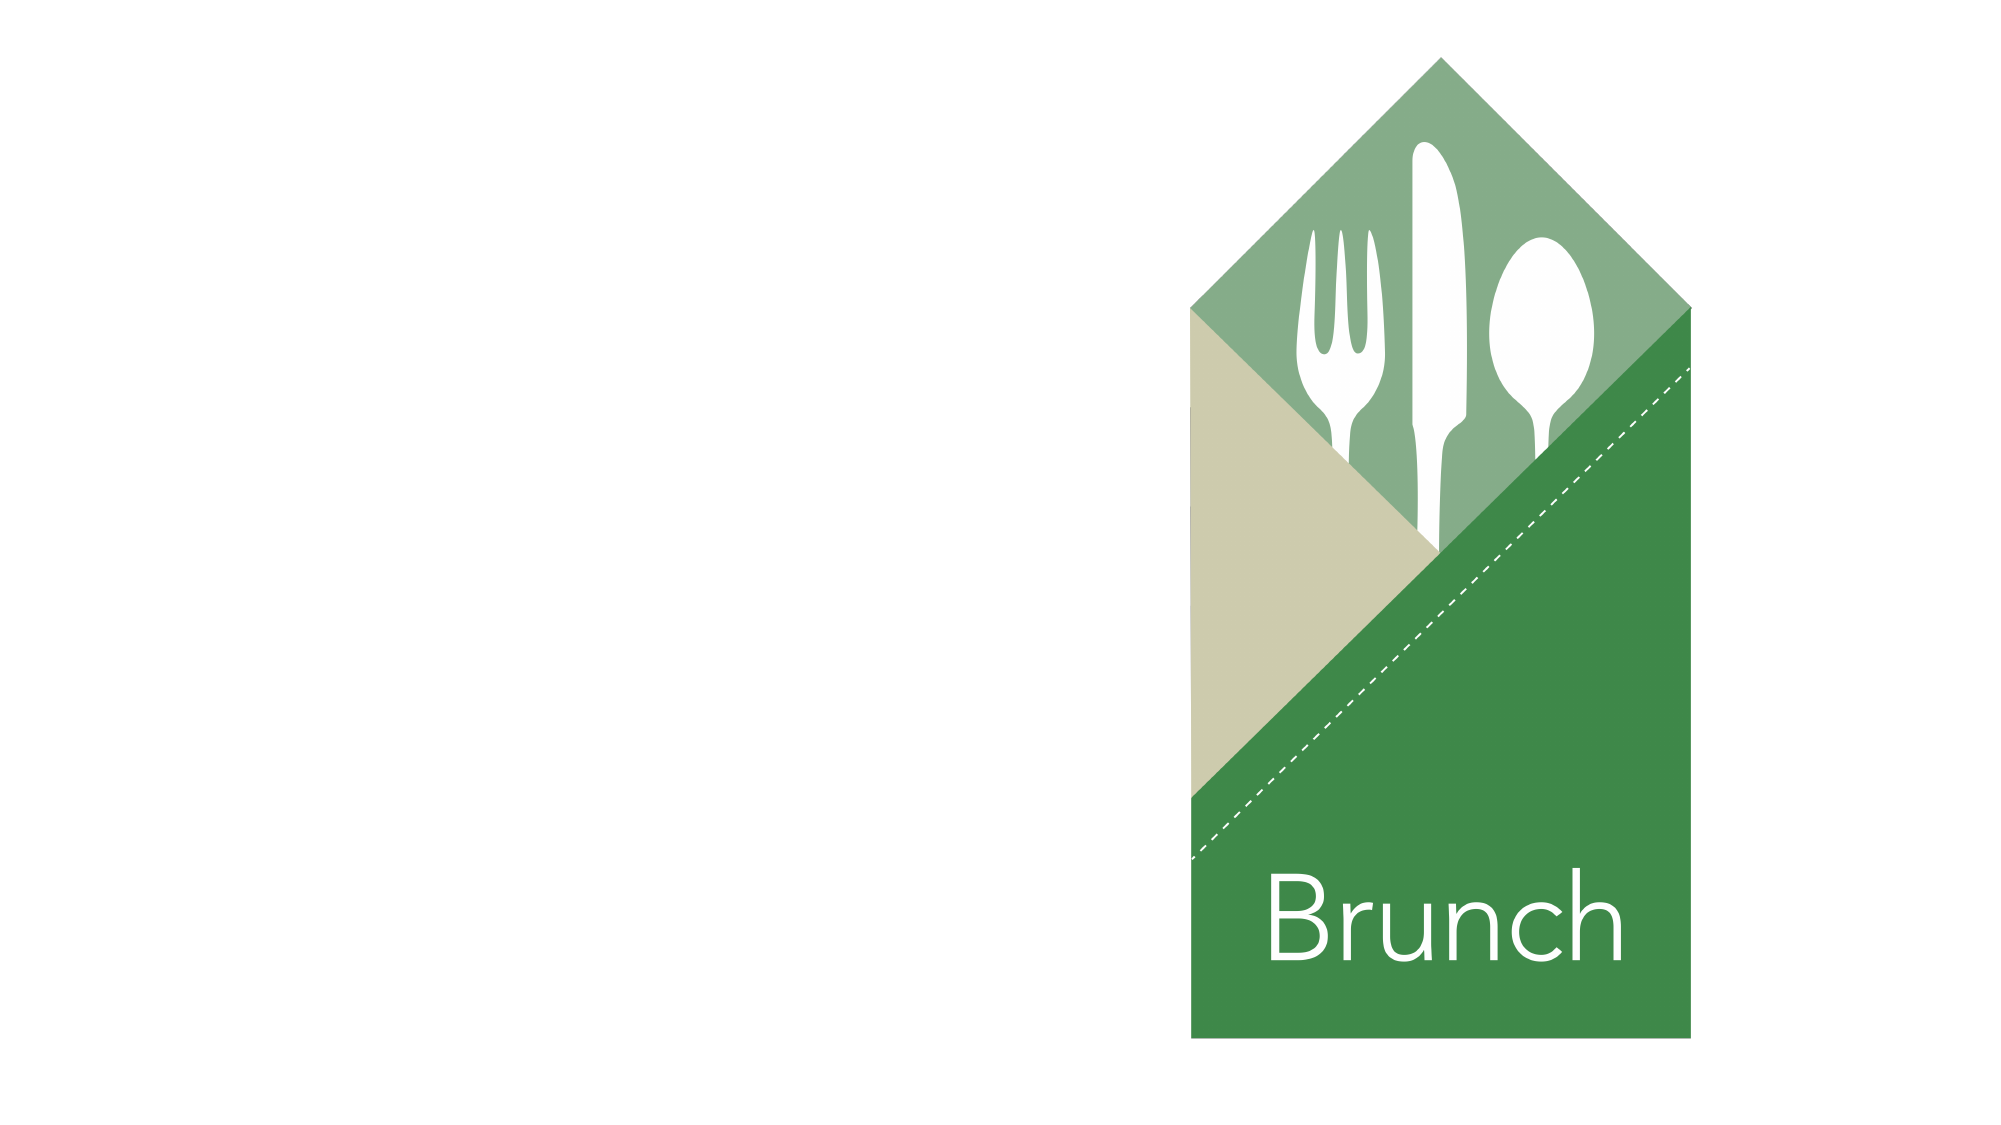

# Brunch
Eva GUEGAN
Maël DEBON
Killian RONVEL
Corentin FOUQUET
Martin GUICHETEAU